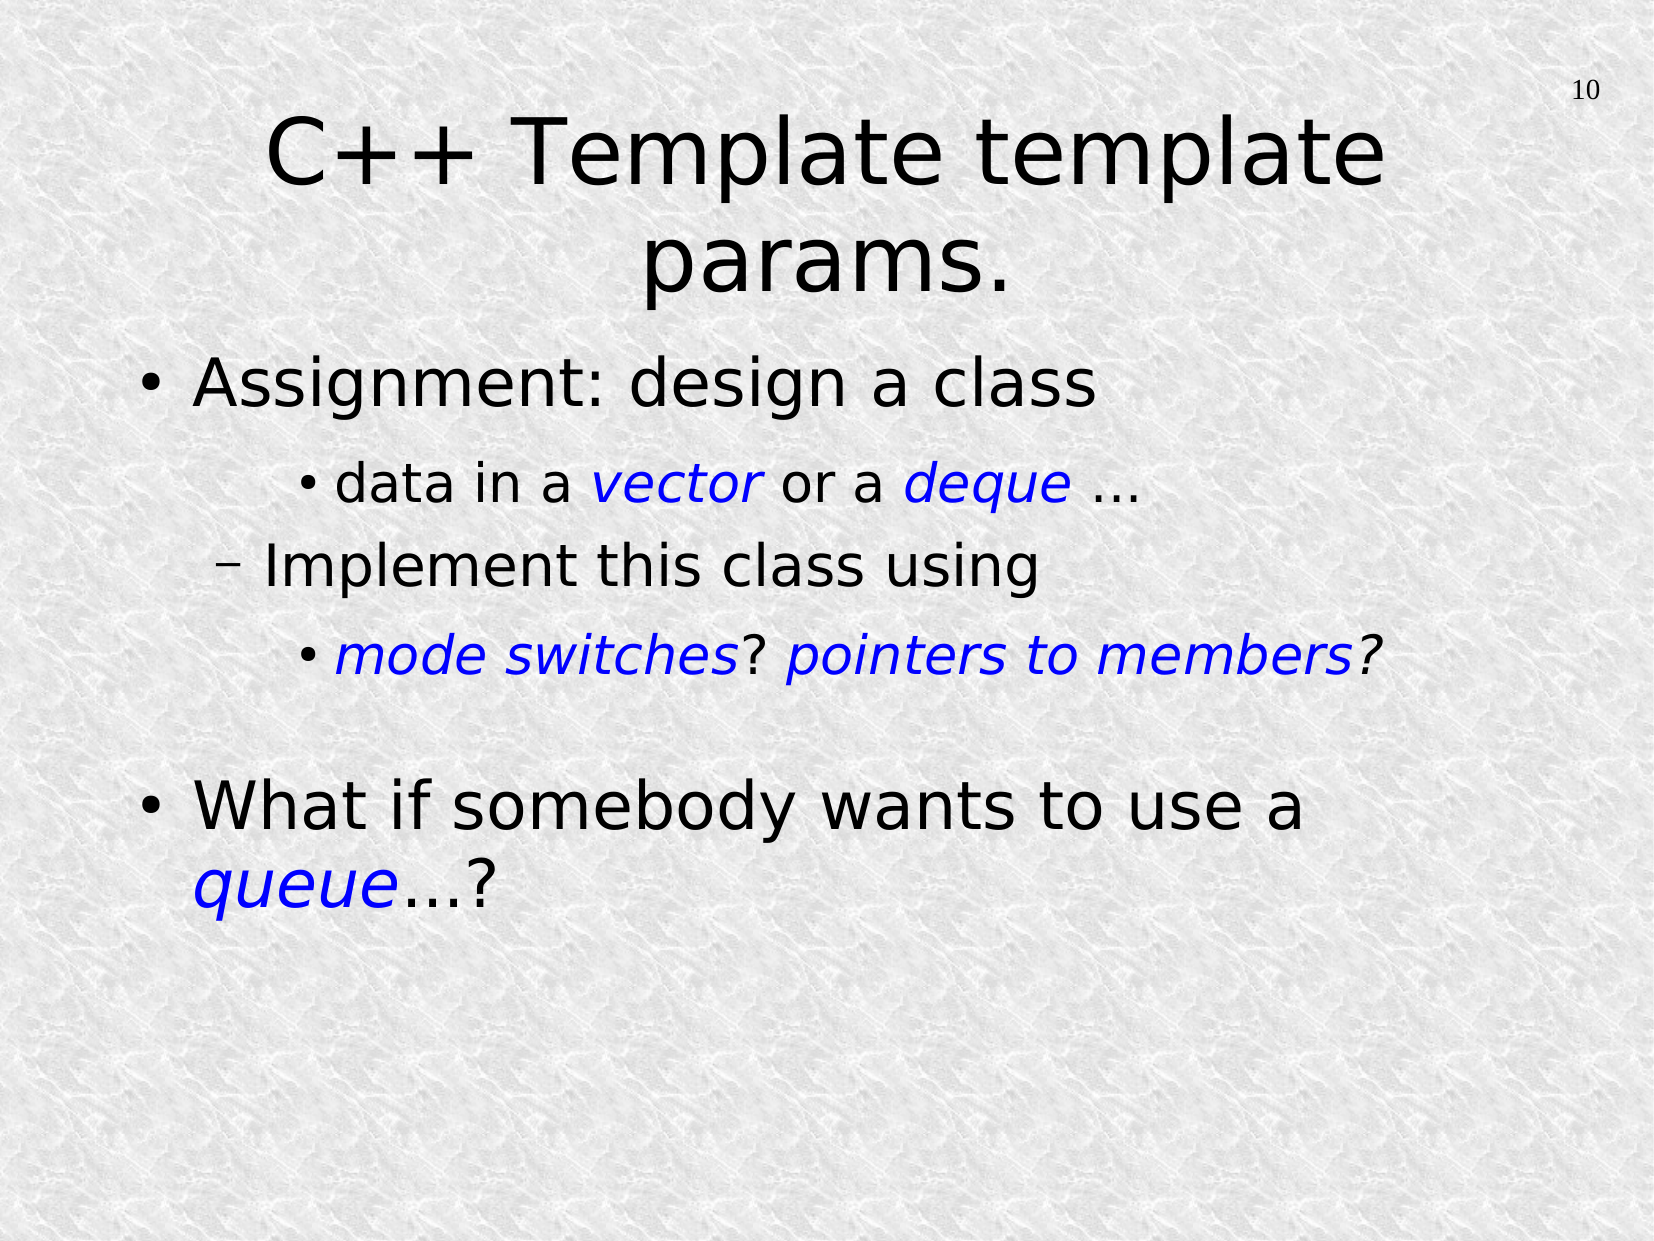

10
# C++ Template template params.
Assignment: design a class
data in a vector or a deque ...
Implement this class using
mode switches? pointers to members?
What if somebody wants to use a queue...?